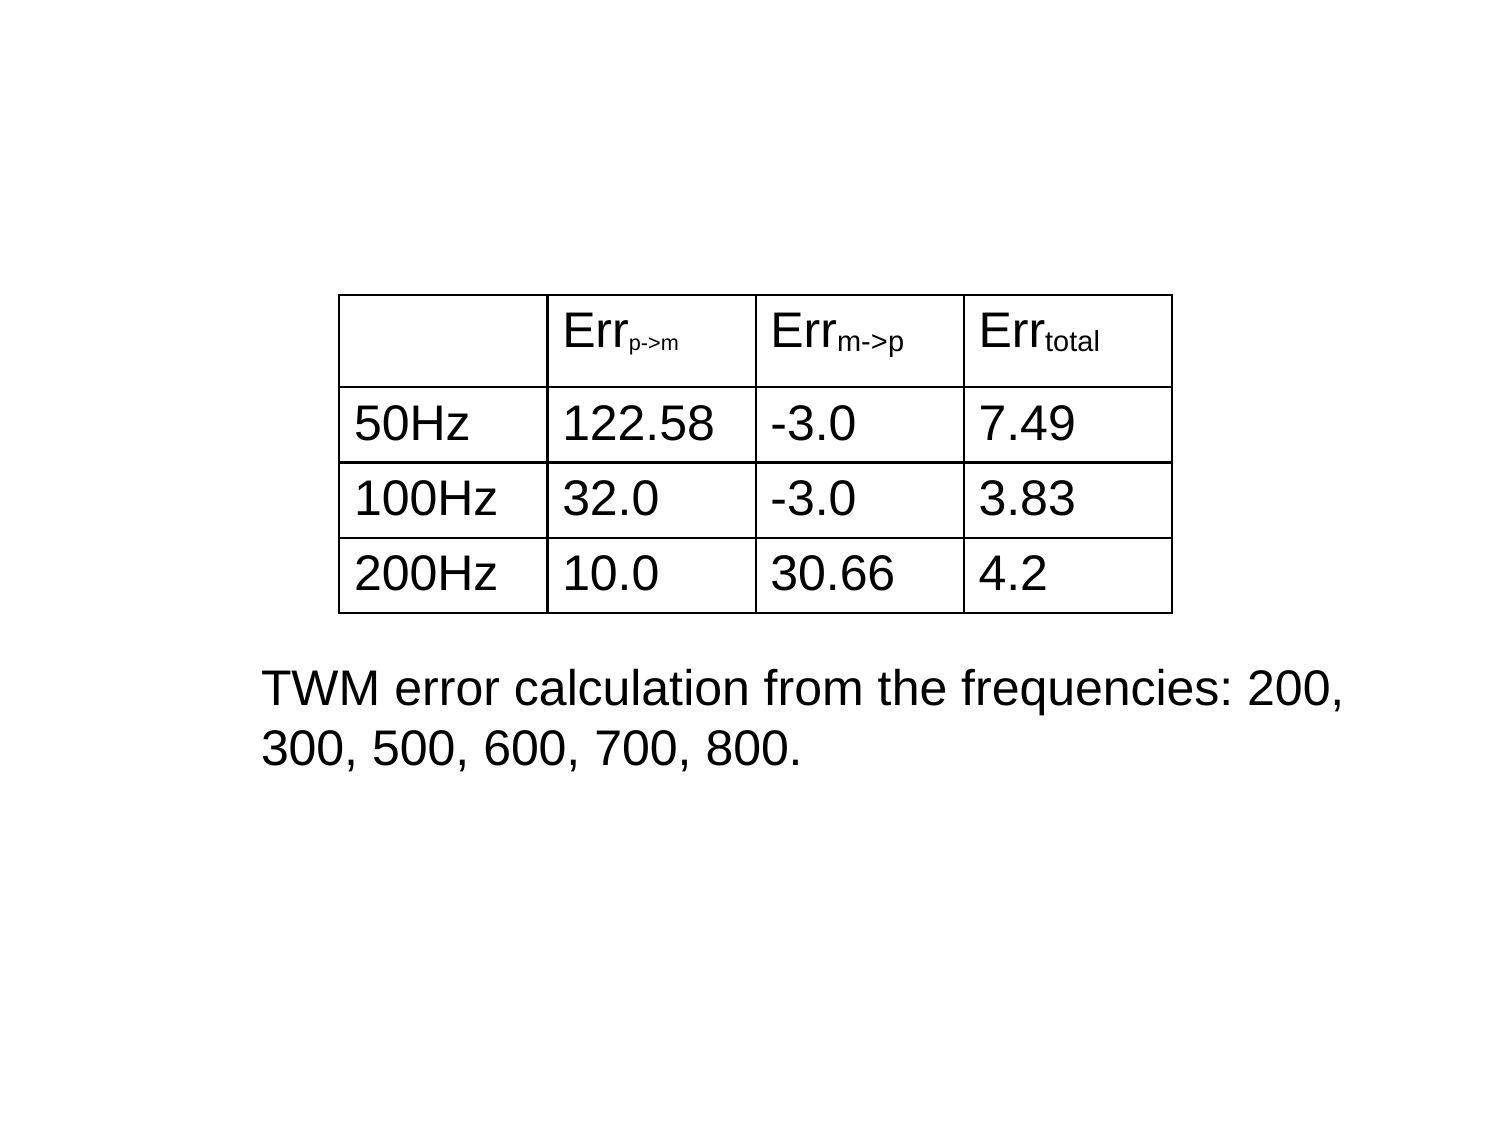

| | Errp->m | Errm->p | Errtotal |
| --- | --- | --- | --- |
| 50Hz | 122.58 | -3.0 | 7.49 |
| 100Hz | 32.0 | -3.0 | 3.83 |
| 200Hz | 10.0 | 30.66 | 4.2 |
TWM error calculation from the frequencies: 200, 300, 500, 600, 700, 800.